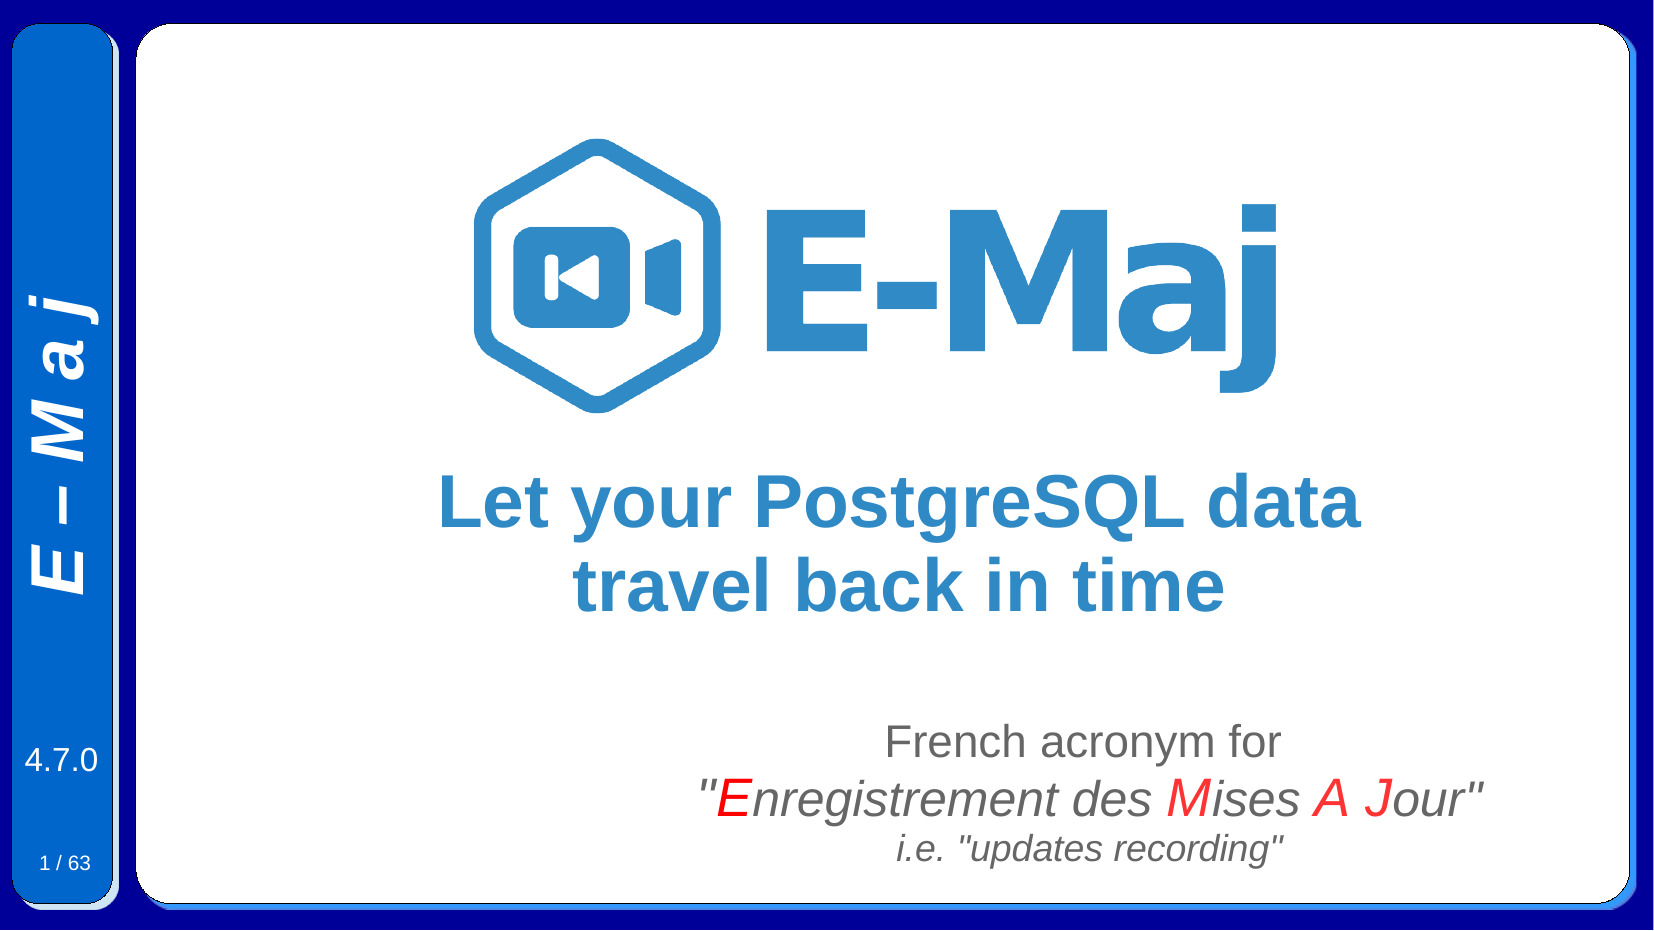

Let your PostgreSQL data
travel back in time
French acronym for
"Enregistrement des Mises A Jour"
i.e. "updates recording"